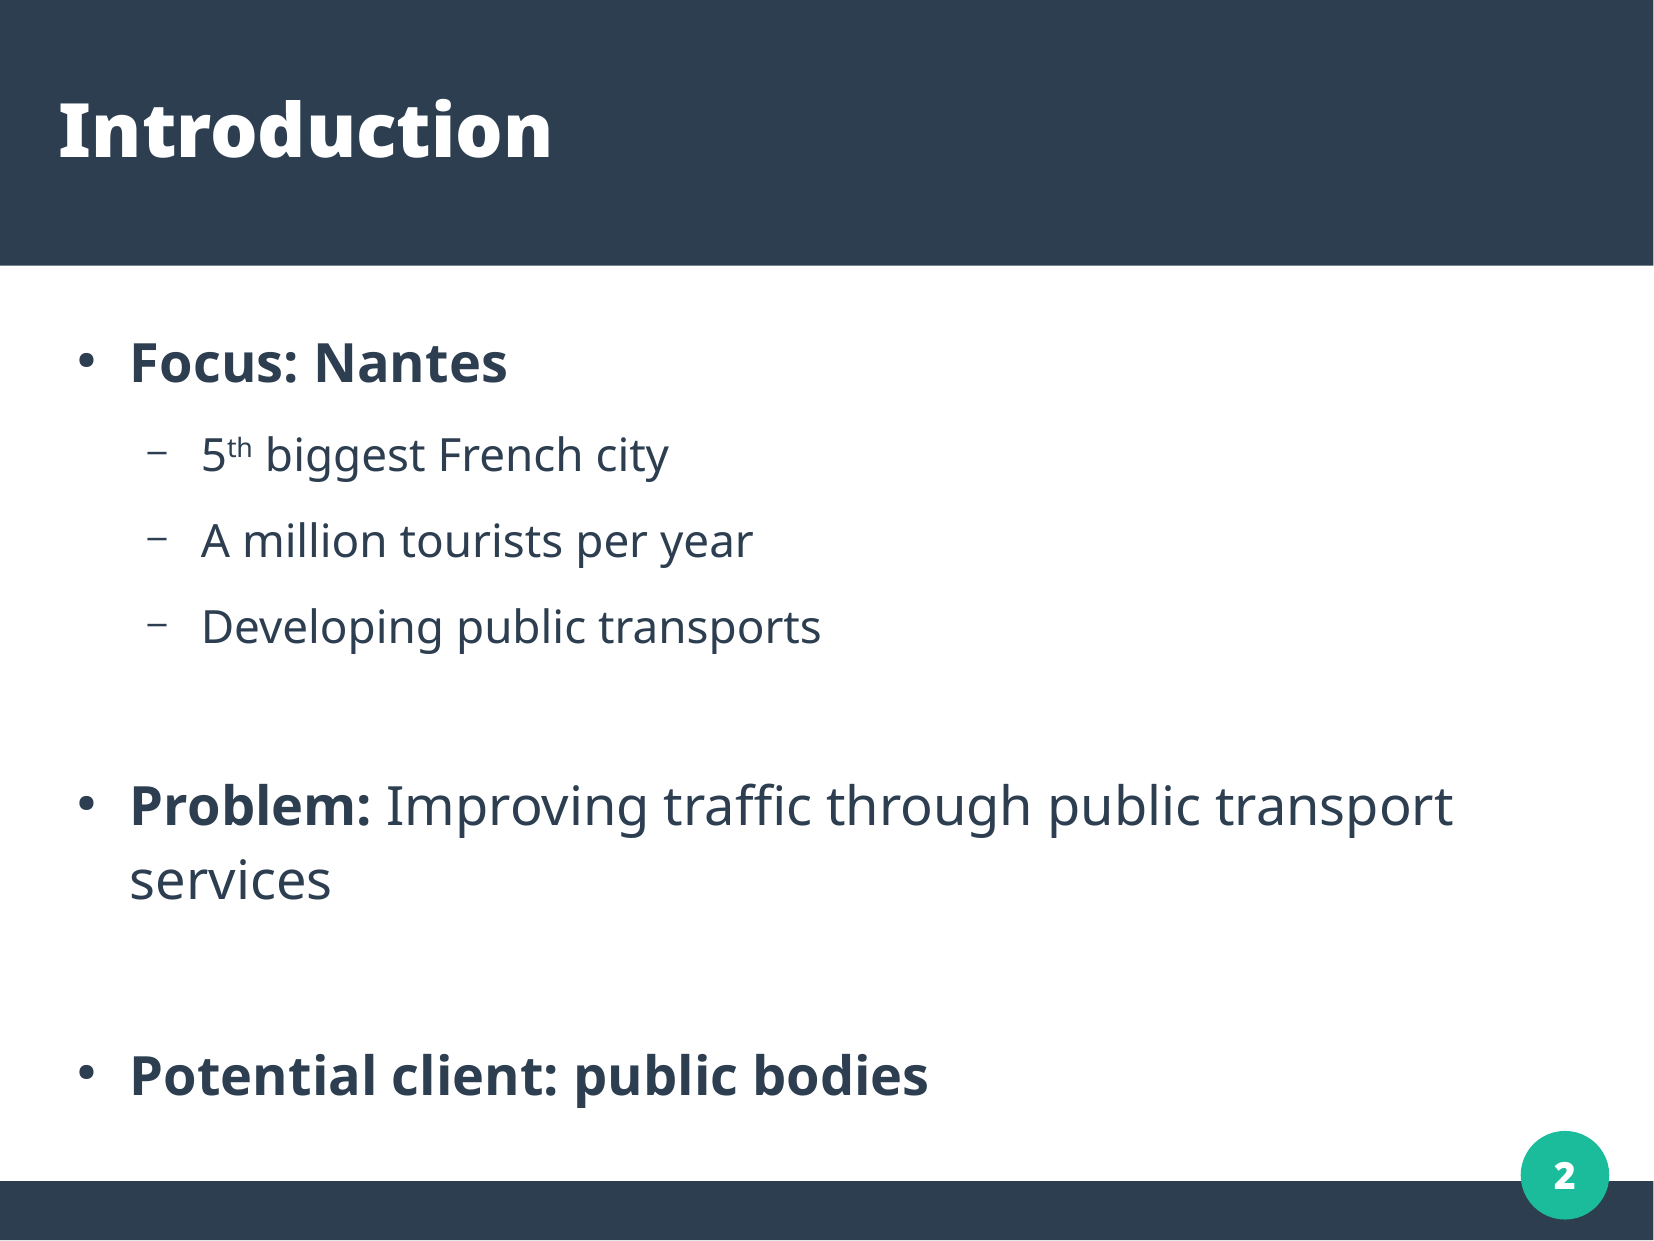

# Introduction
Focus: Nantes
5th biggest French city
A million tourists per year
Developing public transports
Problem: Improving traffic through public transport services
Potential client: public bodies
2